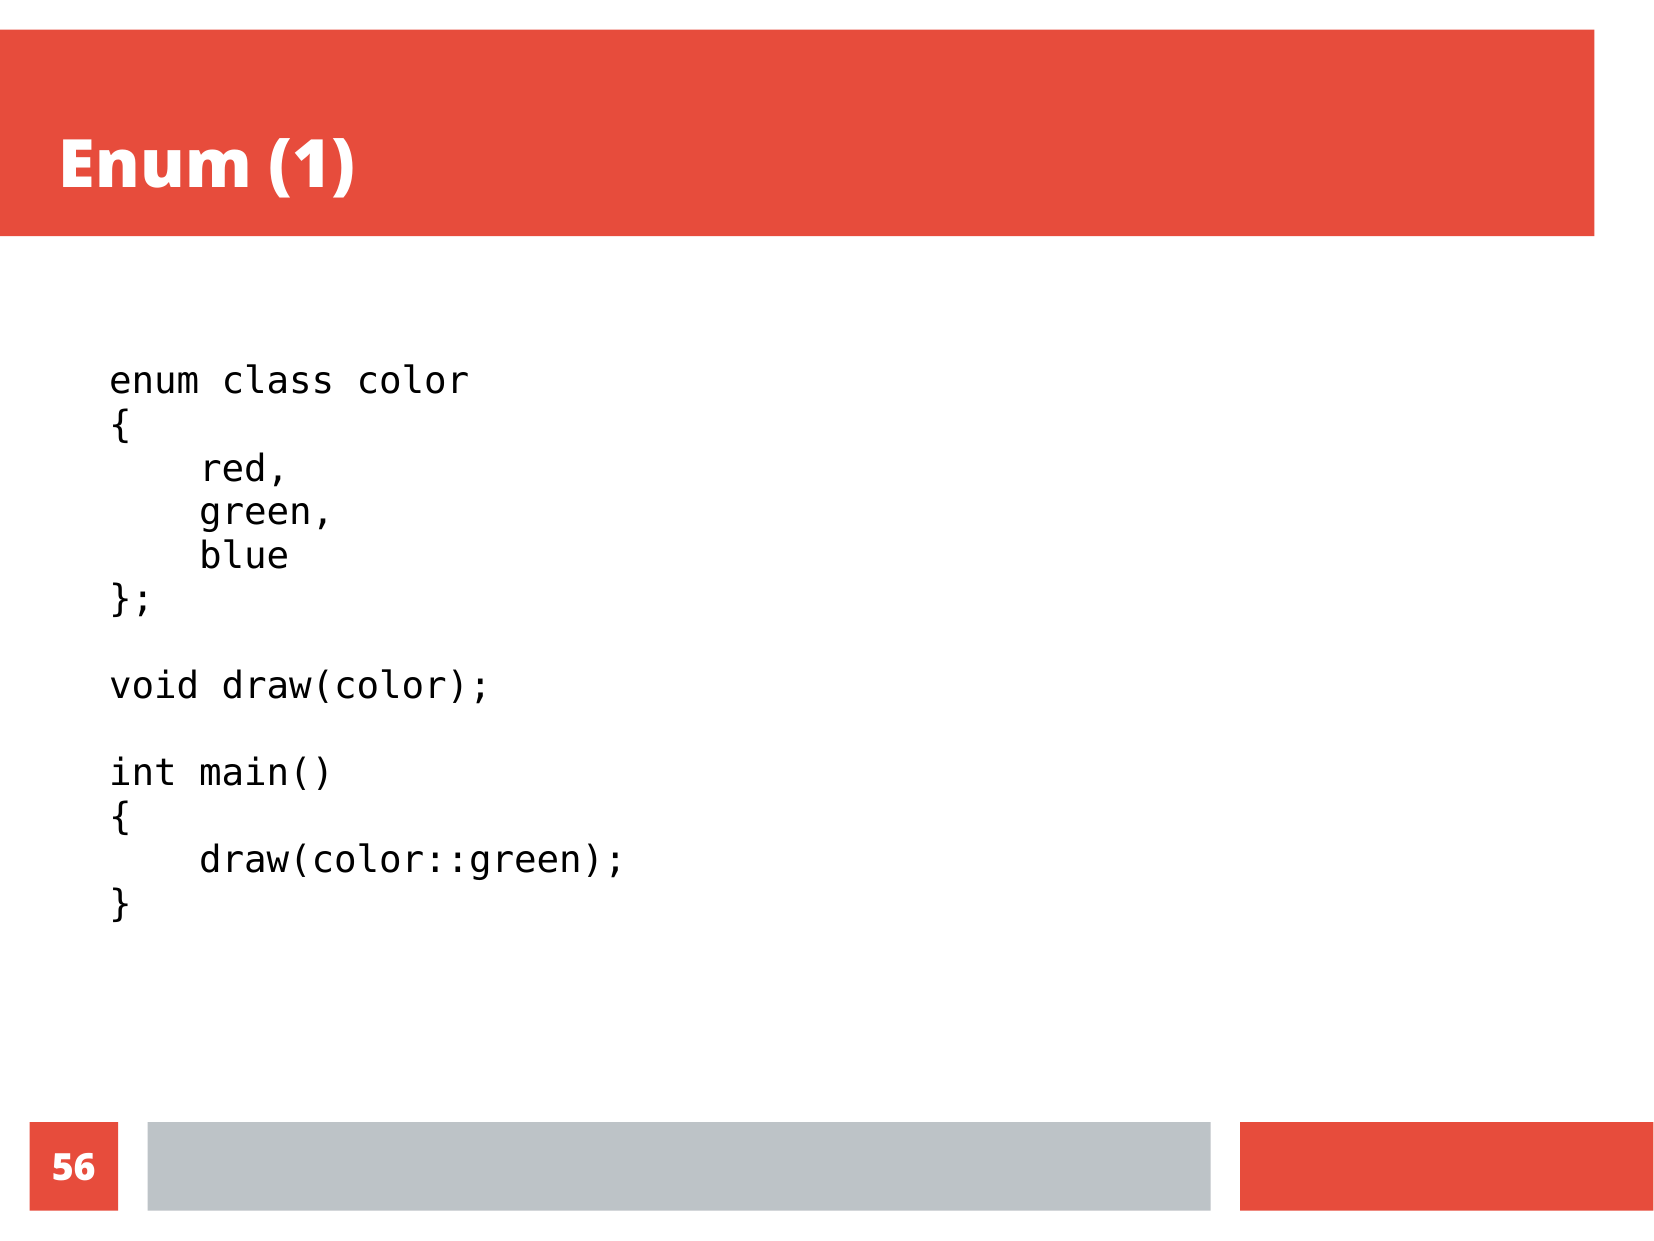

# Enum (1)
enum class color
{
 red,
 green,
 blue
};
void draw(color);
int main()
{
 draw(color::green);
}
56